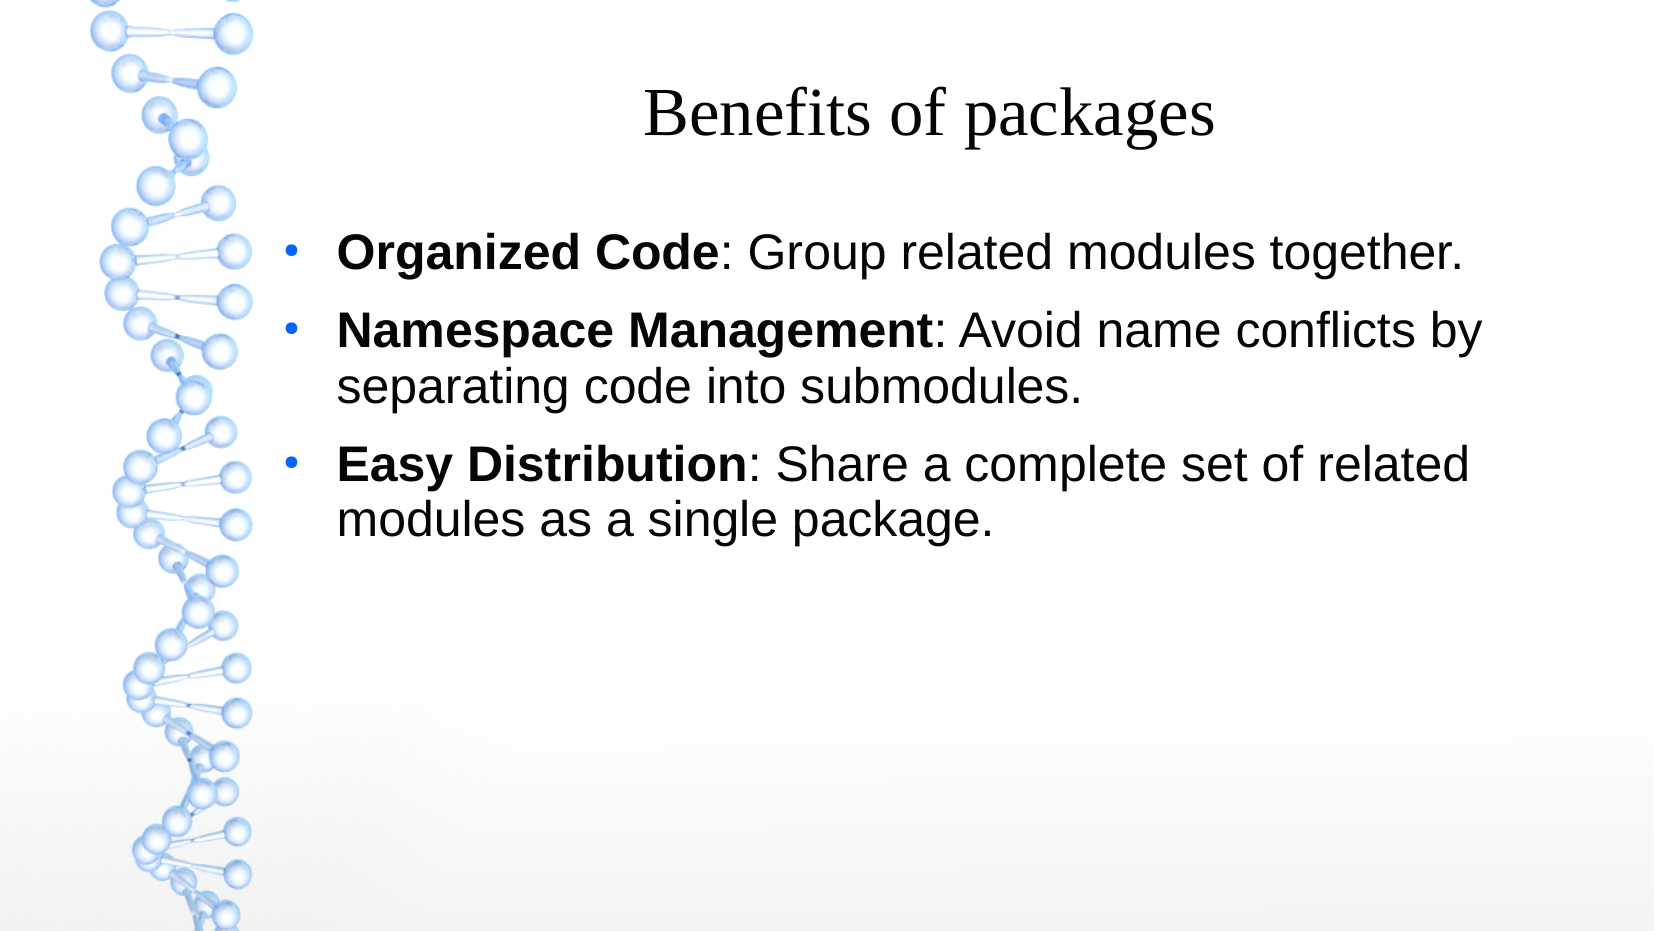

# Benefits of packages
Organized Code: Group related modules together.
Namespace Management: Avoid name conflicts by separating code into submodules.
Easy Distribution: Share a complete set of related modules as a single package.